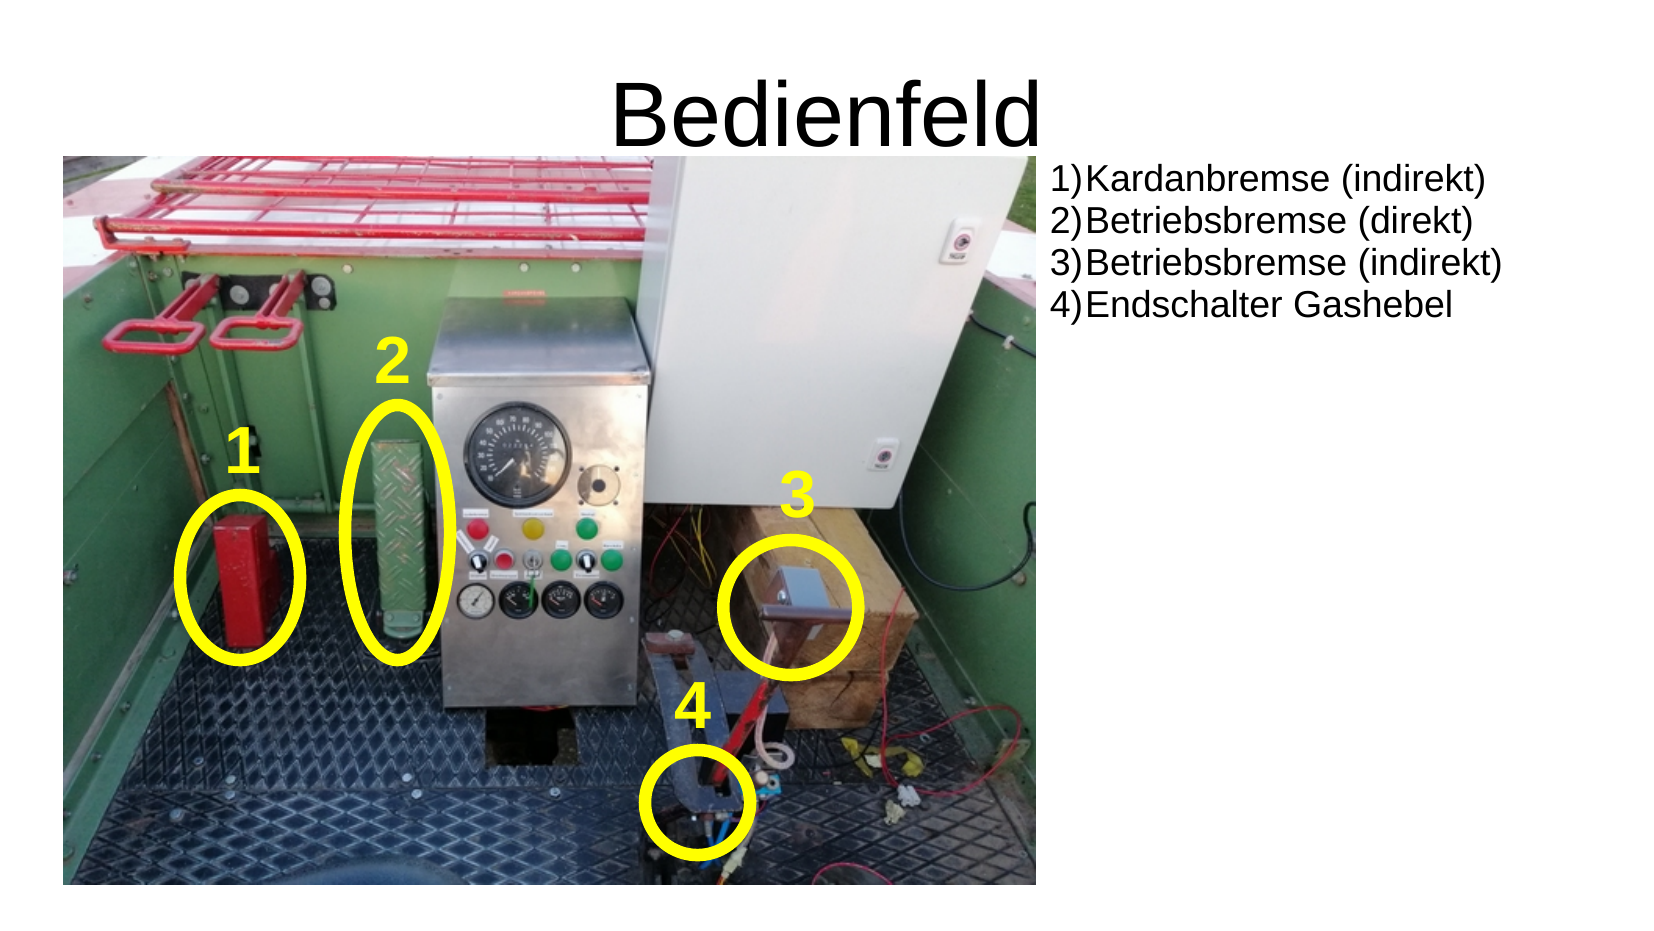

# Bedienfeld
Kardanbremse (indirekt)
Betriebsbremse (direkt)
Betriebsbremse (indirekt)
Endschalter Gashebel
2
1
3
4